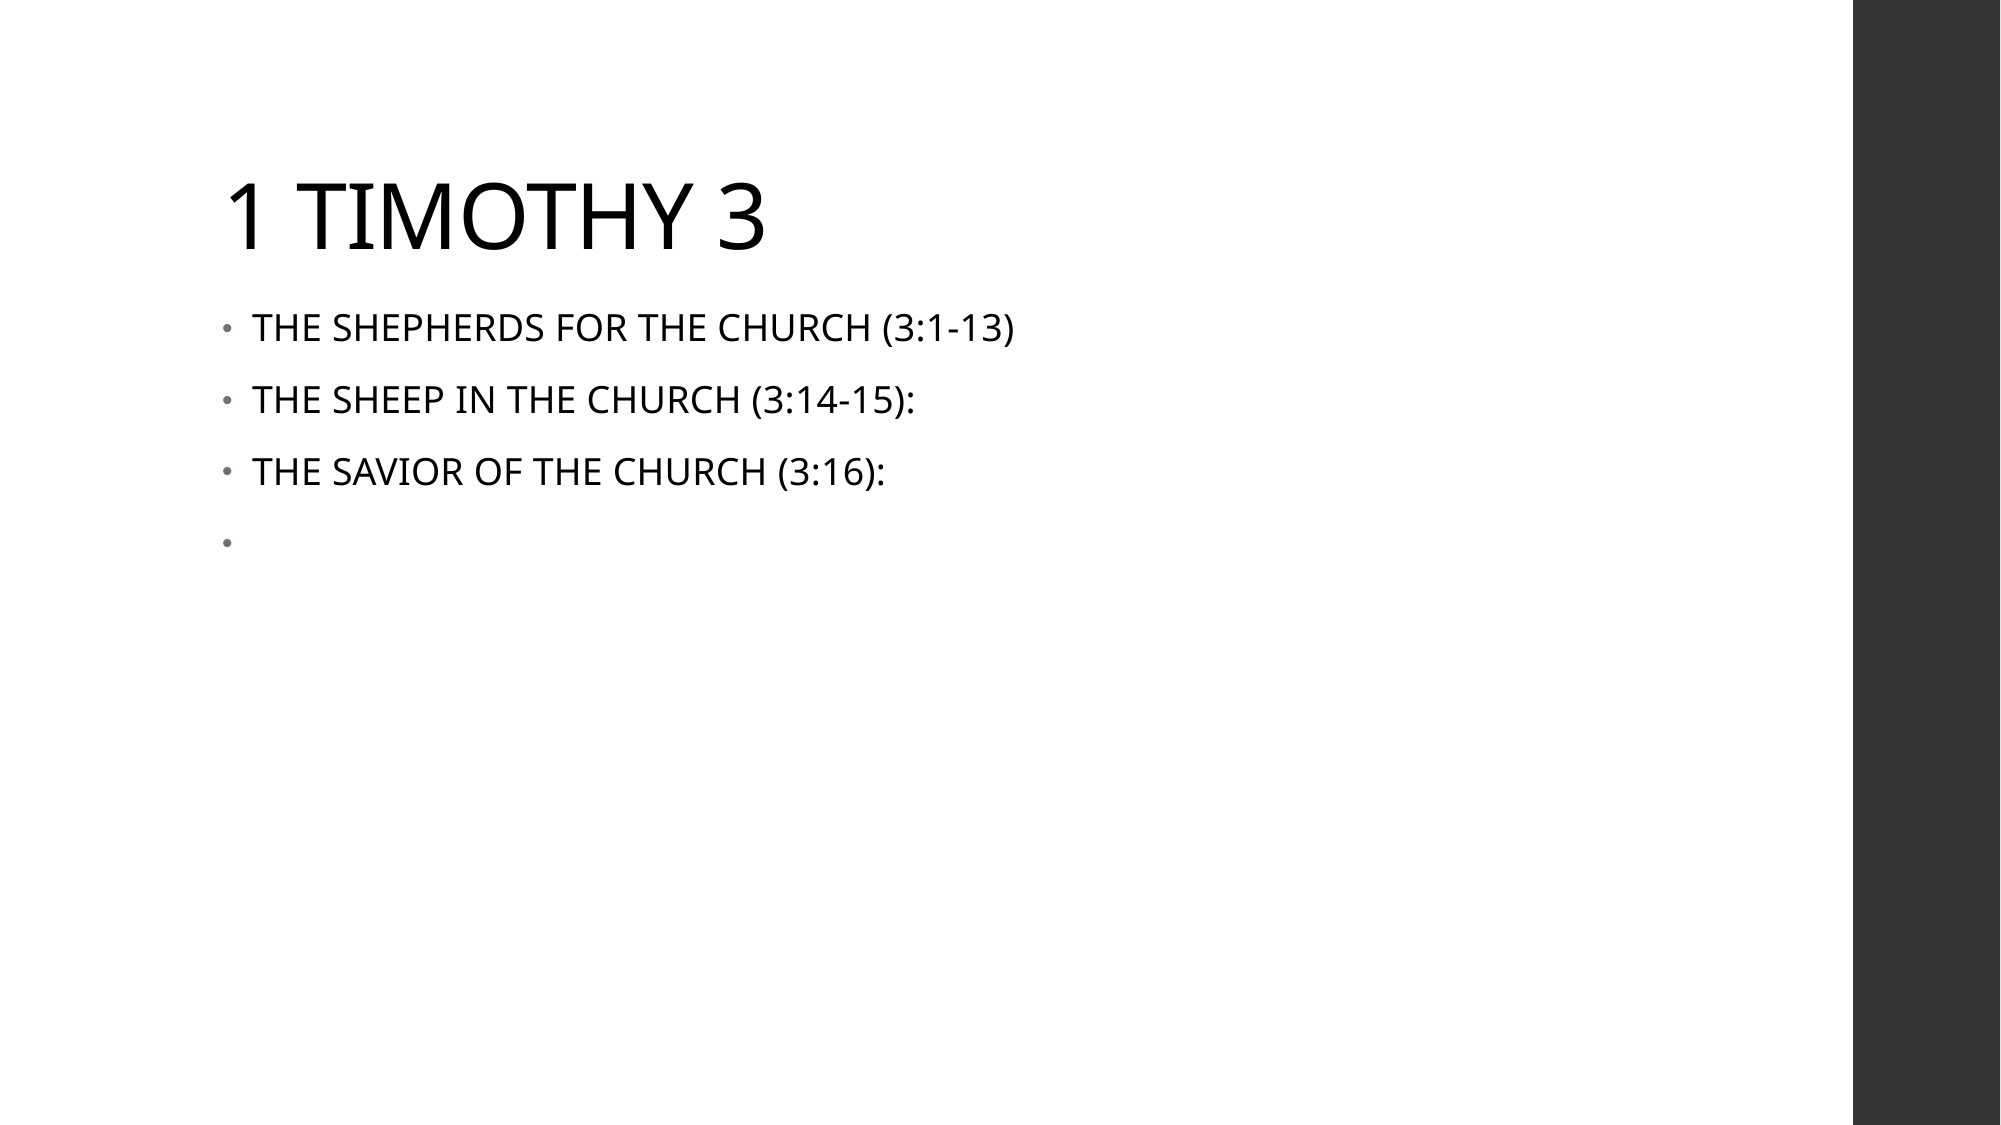

# 1 TIMOTHY 3
THE SHEPHERDS FOR THE CHURCH (3:1-13)
THE SHEEP IN THE CHURCH (3:14-15):
THE SAVIOR OF THE CHURCH (3:16):